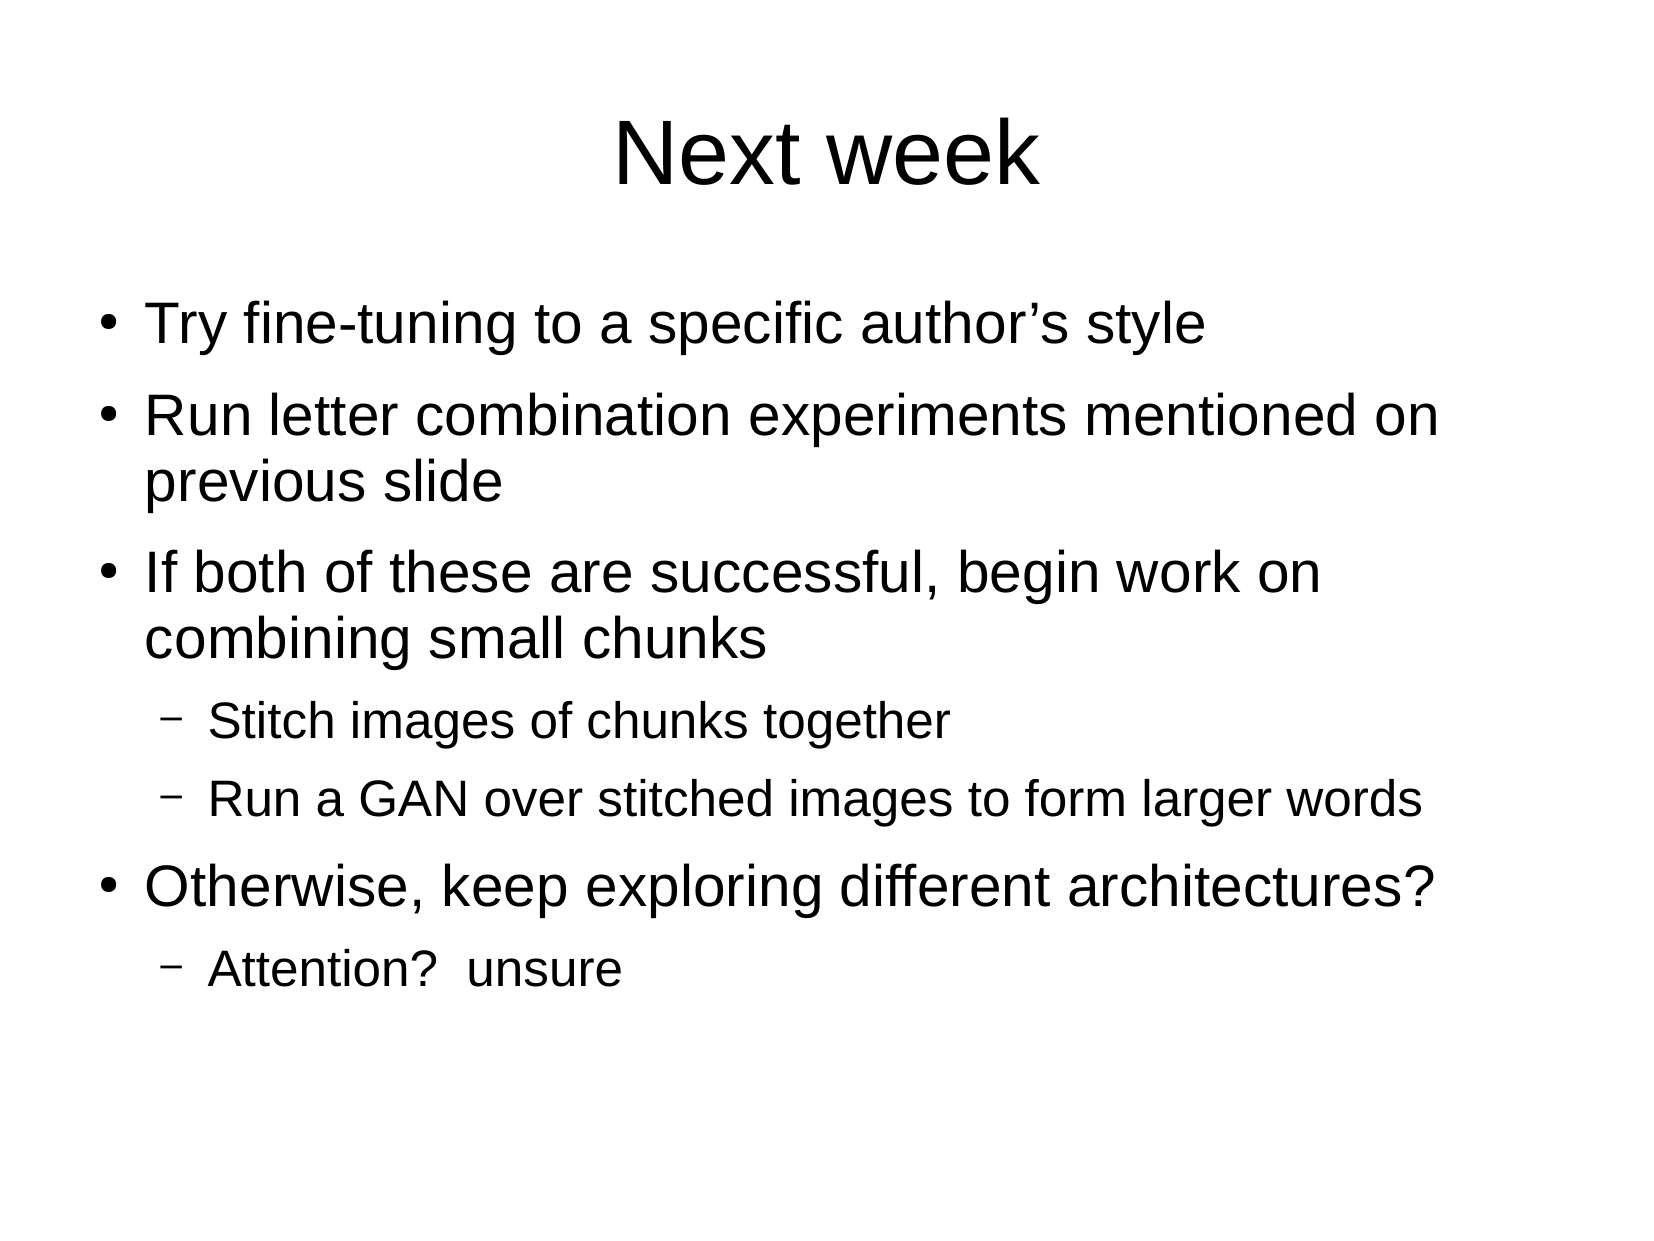

# Next week
Try fine-tuning to a specific author’s style
Run letter combination experiments mentioned on previous slide
If both of these are successful, begin work on combining small chunks
Stitch images of chunks together
Run a GAN over stitched images to form larger words
Otherwise, keep exploring different architectures?
Attention? unsure